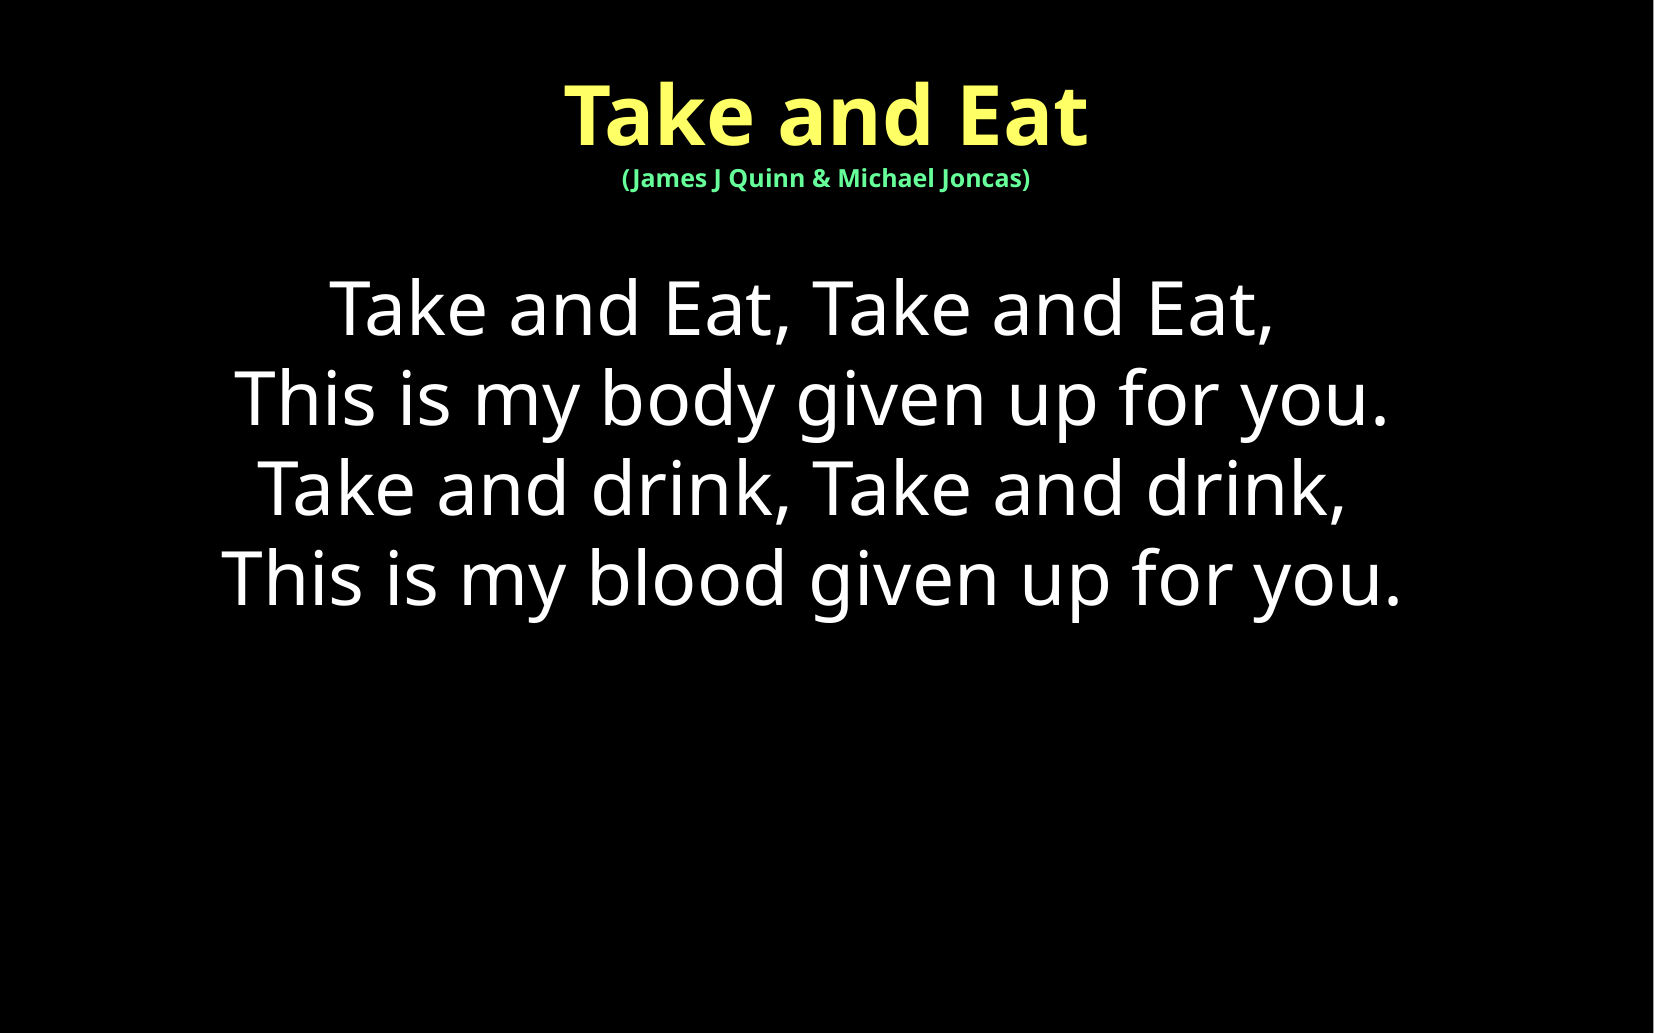

Take and Eat
(James J Quinn & Michael Joncas)
Take and Eat, Take and Eat,
This is my body given up for you.
Take and drink, Take and drink,
This is my blood given up for you.